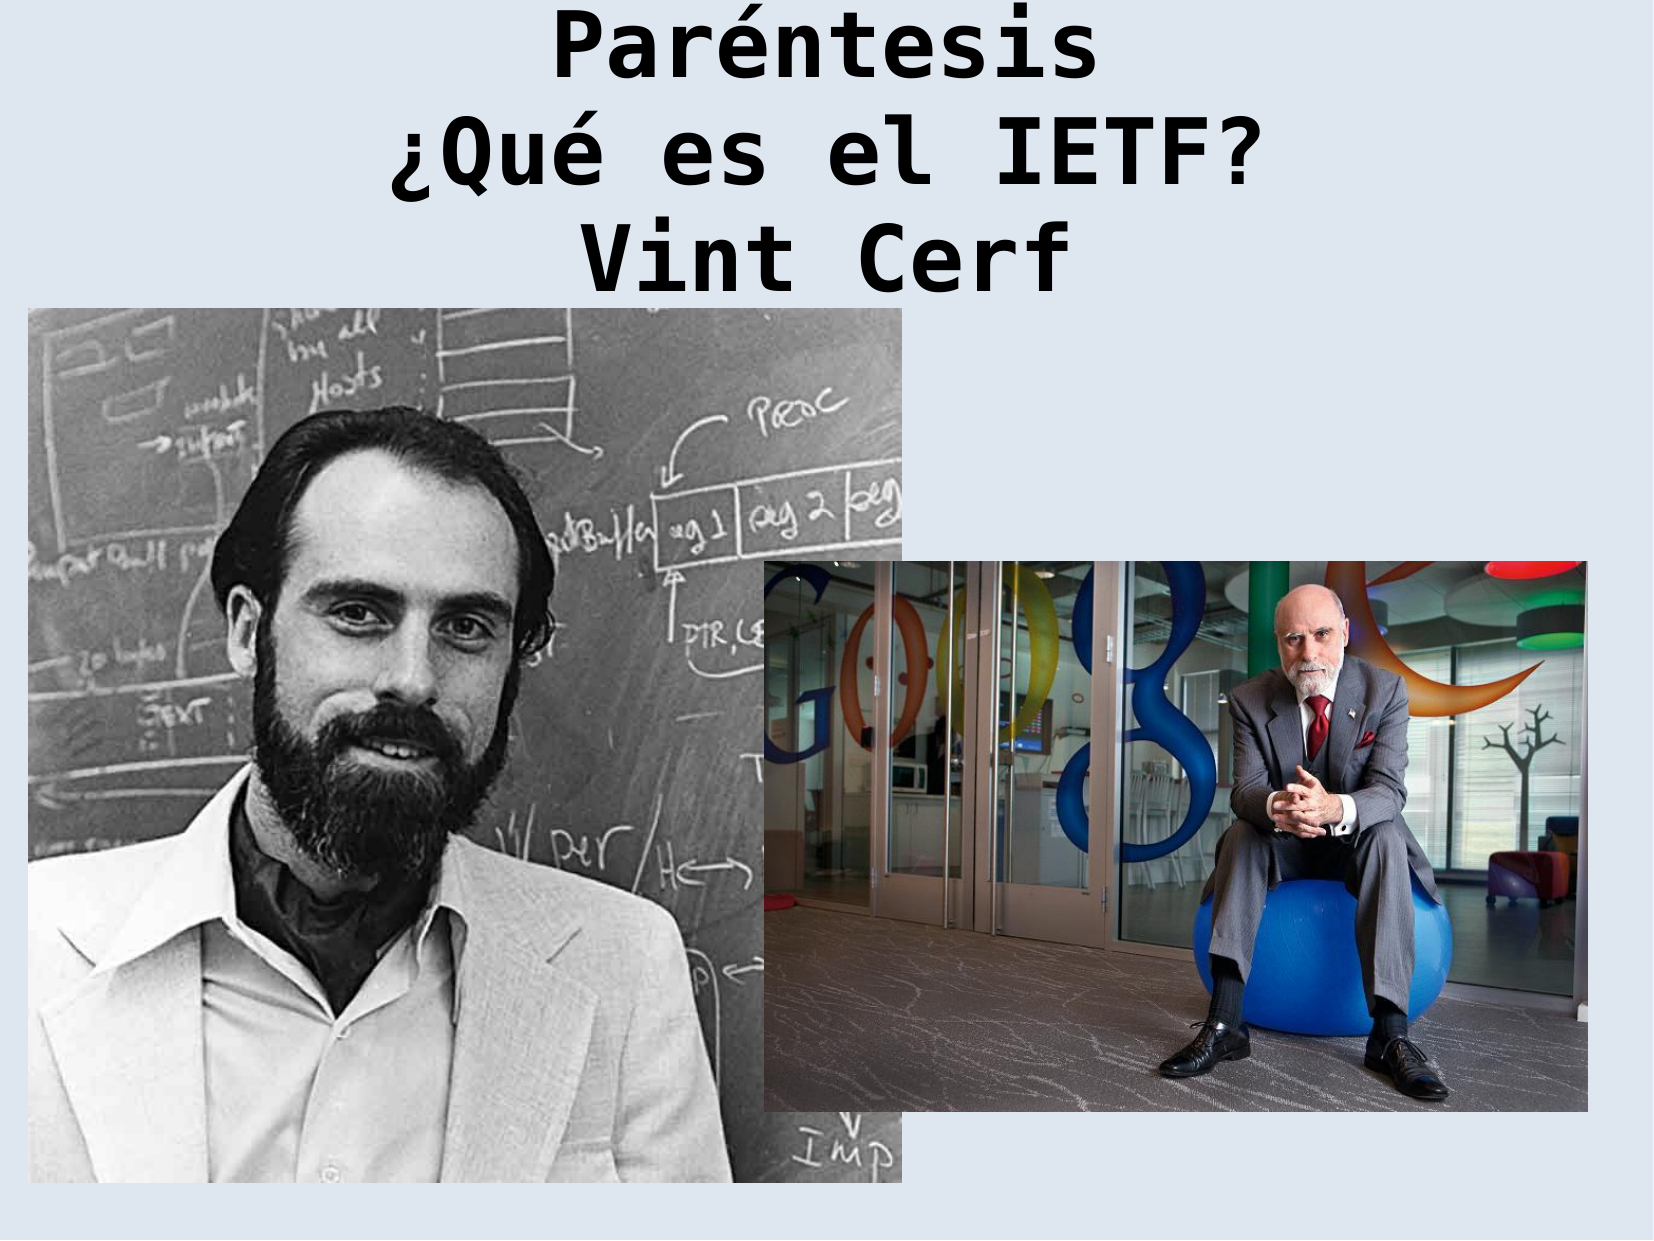

# Paréntesis ¿Qué es el IETF? Vint Cerf